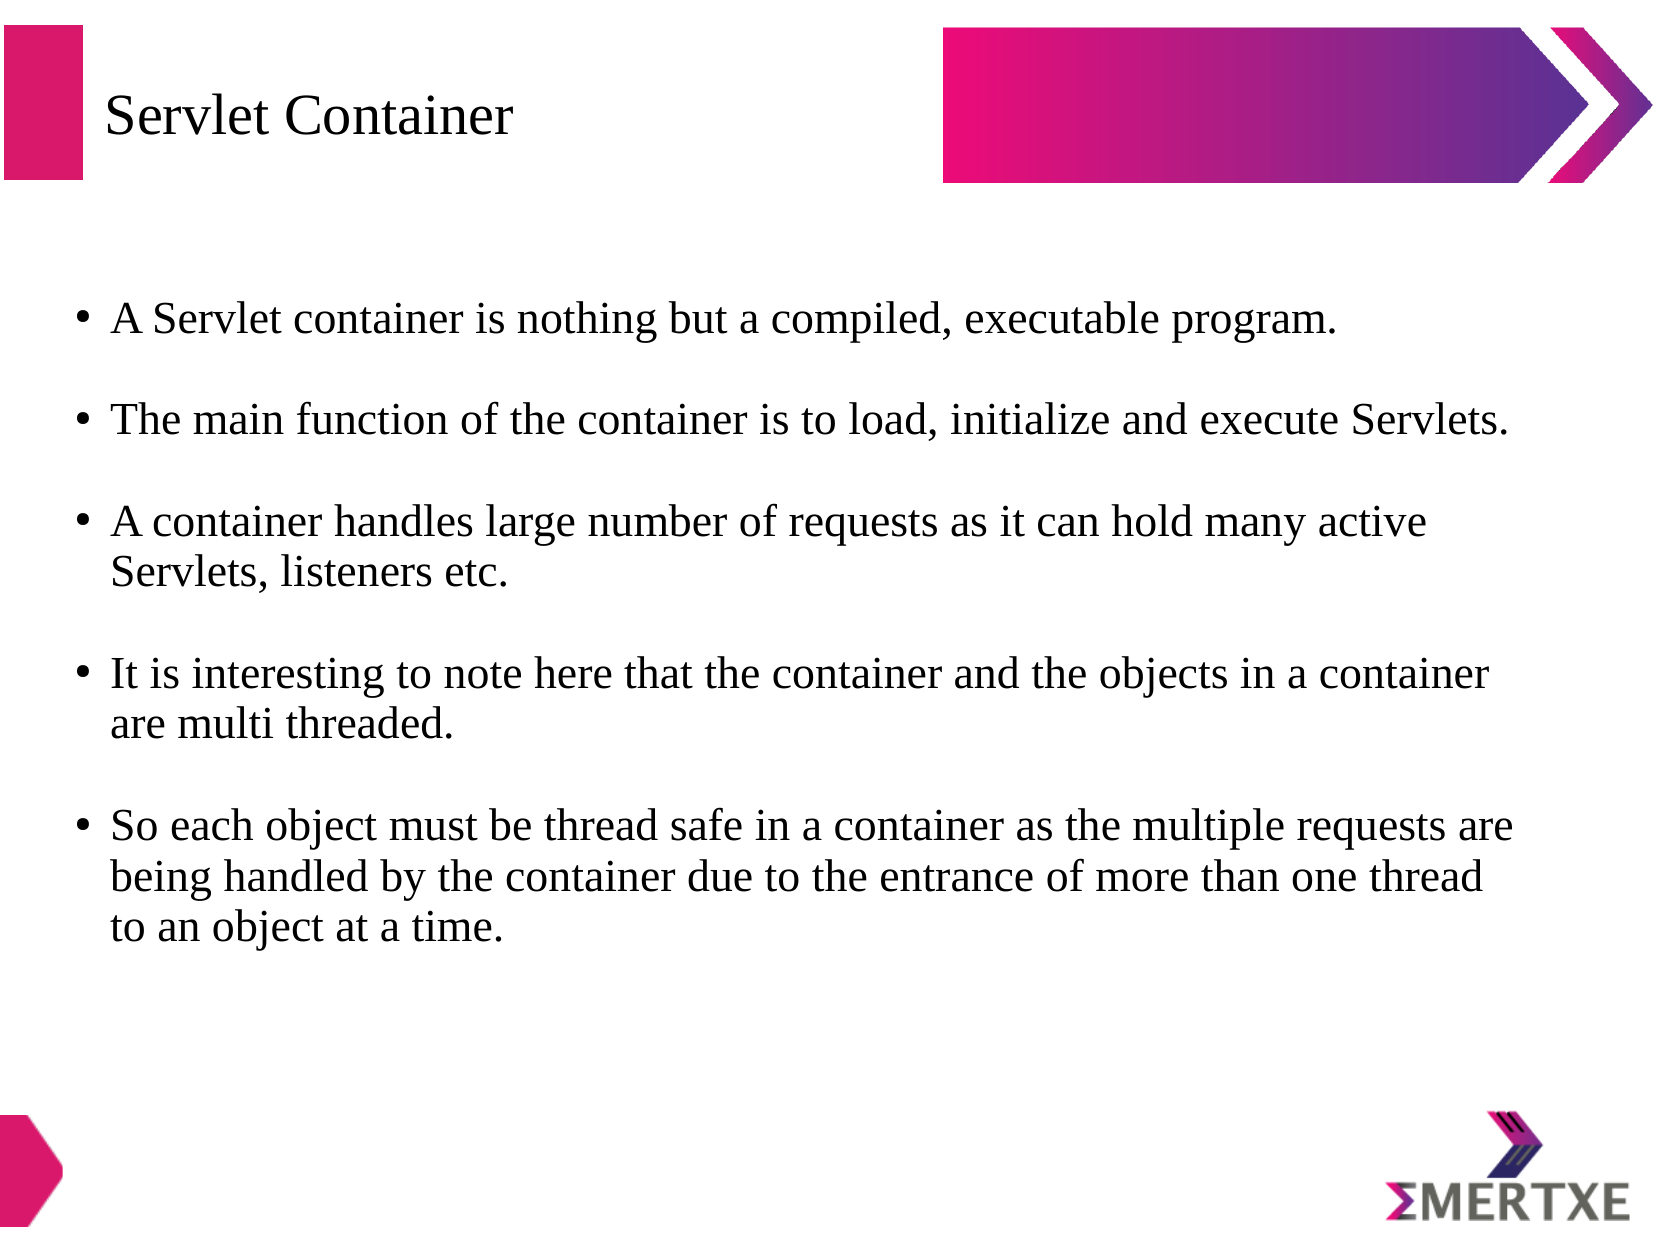

Servlet Container
A Servlet container is nothing but a compiled, executable program.
The main function of the container is to load, initialize and execute Servlets.
A container handles large number of requests as it can hold many active Servlets, listeners etc.
It is interesting to note here that the container and the objects in a container are multi threaded.
So each object must be thread safe in a container as the multiple requests are being handled by the container due to the entrance of more than one thread to an object at a time.